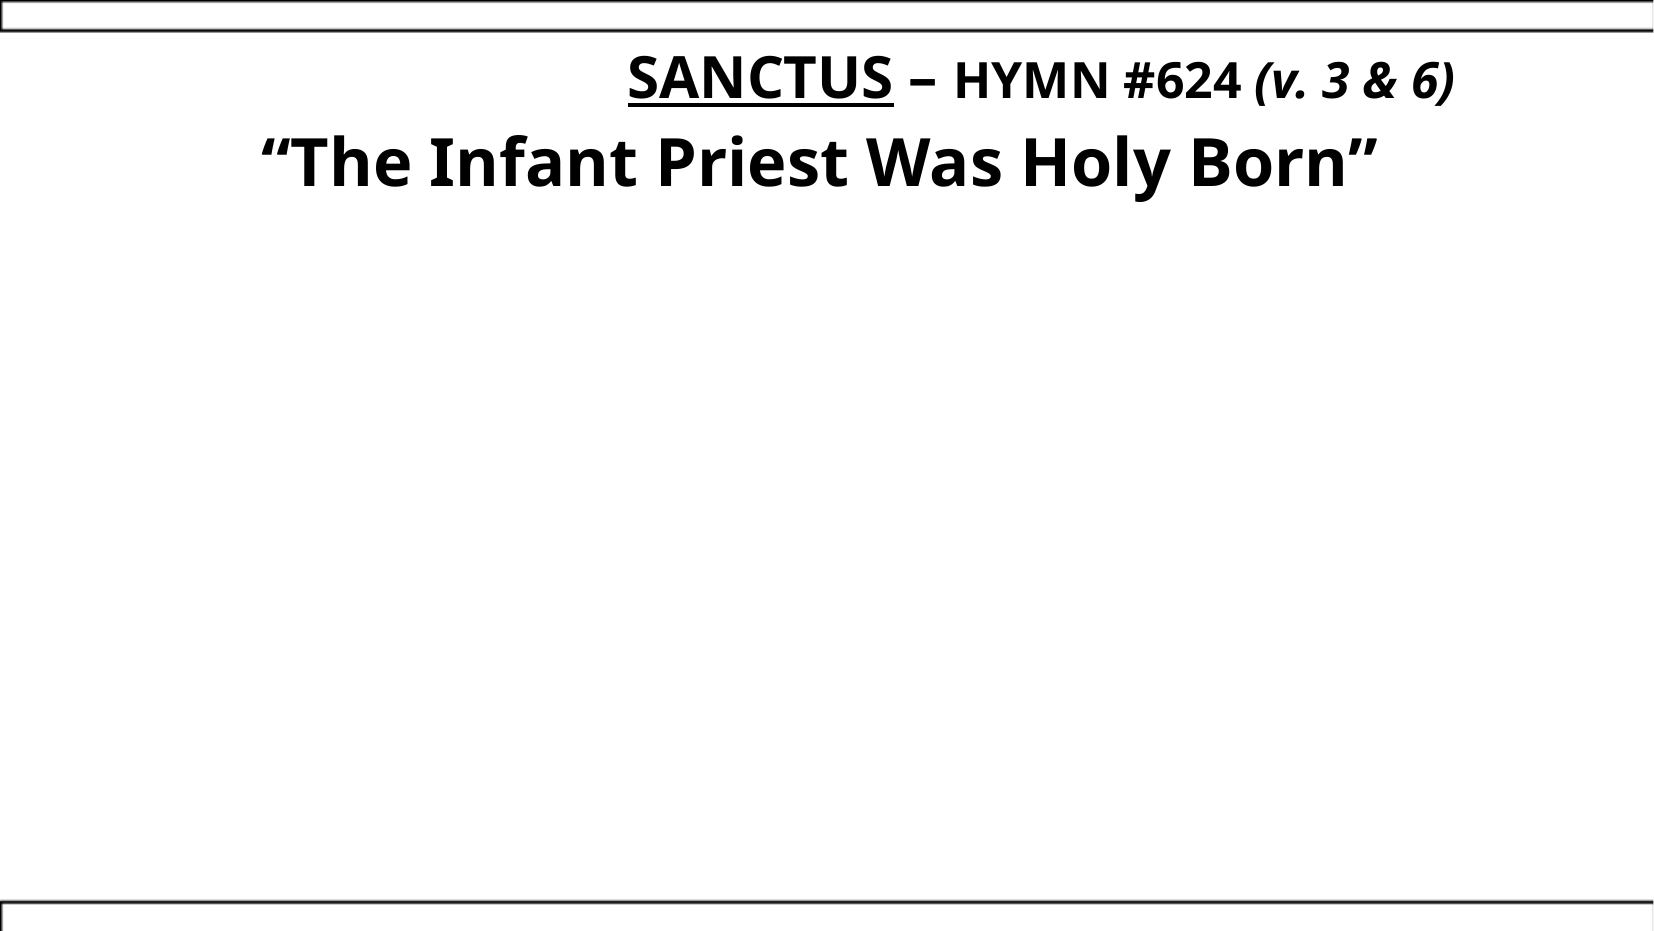

SANCTUS – HYMN #624 (v. 3 & 6)
“The Infant Priest Was Holy Born”